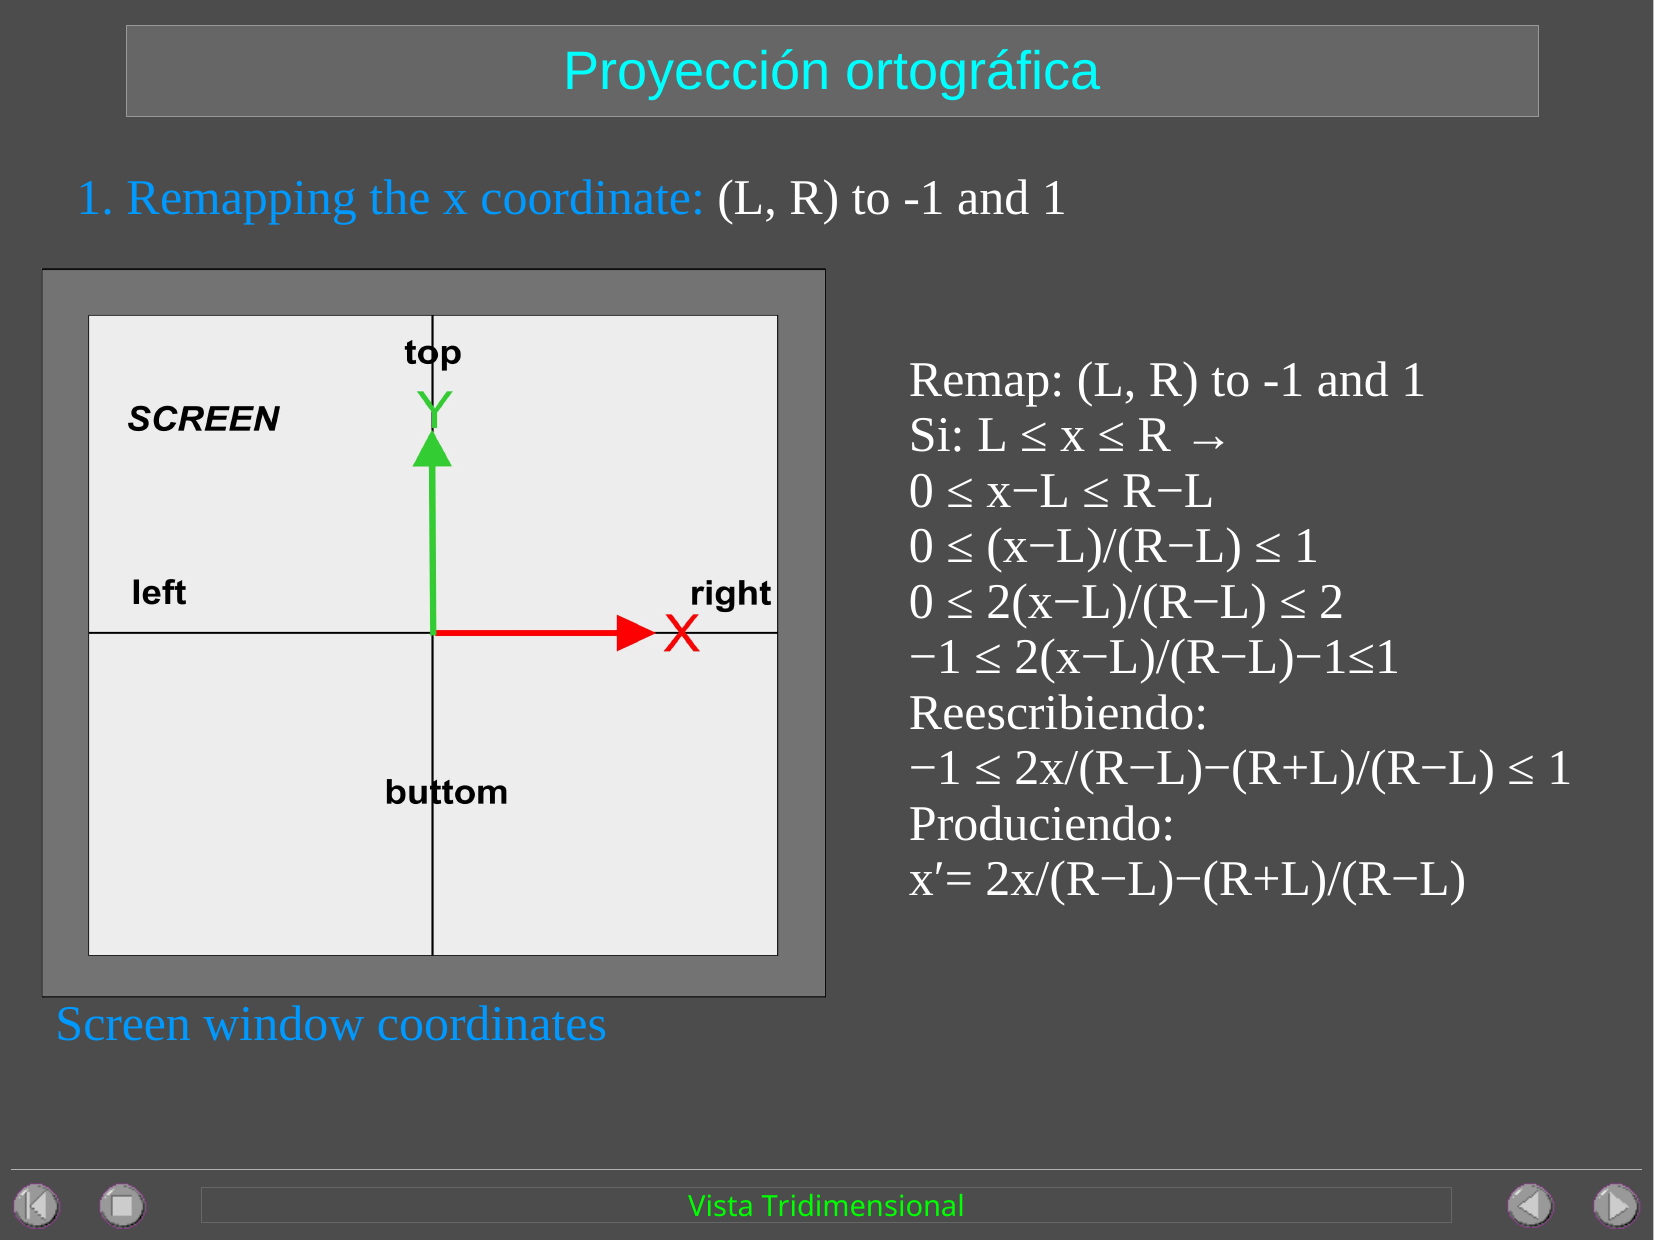

# Proyección ortográfica
1. Remapping the x coordinate: (L, R) to -1 and 1
Remap: (L, R) to -1 and 1
Si: L ≤ x ≤ R →
0 ≤ x−L ≤ R−L
0 ≤ (x−L)/(R−L) ≤ 1
0 ≤ 2(x−L)/(R−L) ≤ 2
−1 ≤ 2(x−L)/(R−L)−1≤1
Reescribiendo:
−1 ≤ 2x/(R−L)−(R+L)/(R−L) ≤ 1
Produciendo:
x′= 2x/(R−L)−(R+L)/(R−L)
Screen window coordinates